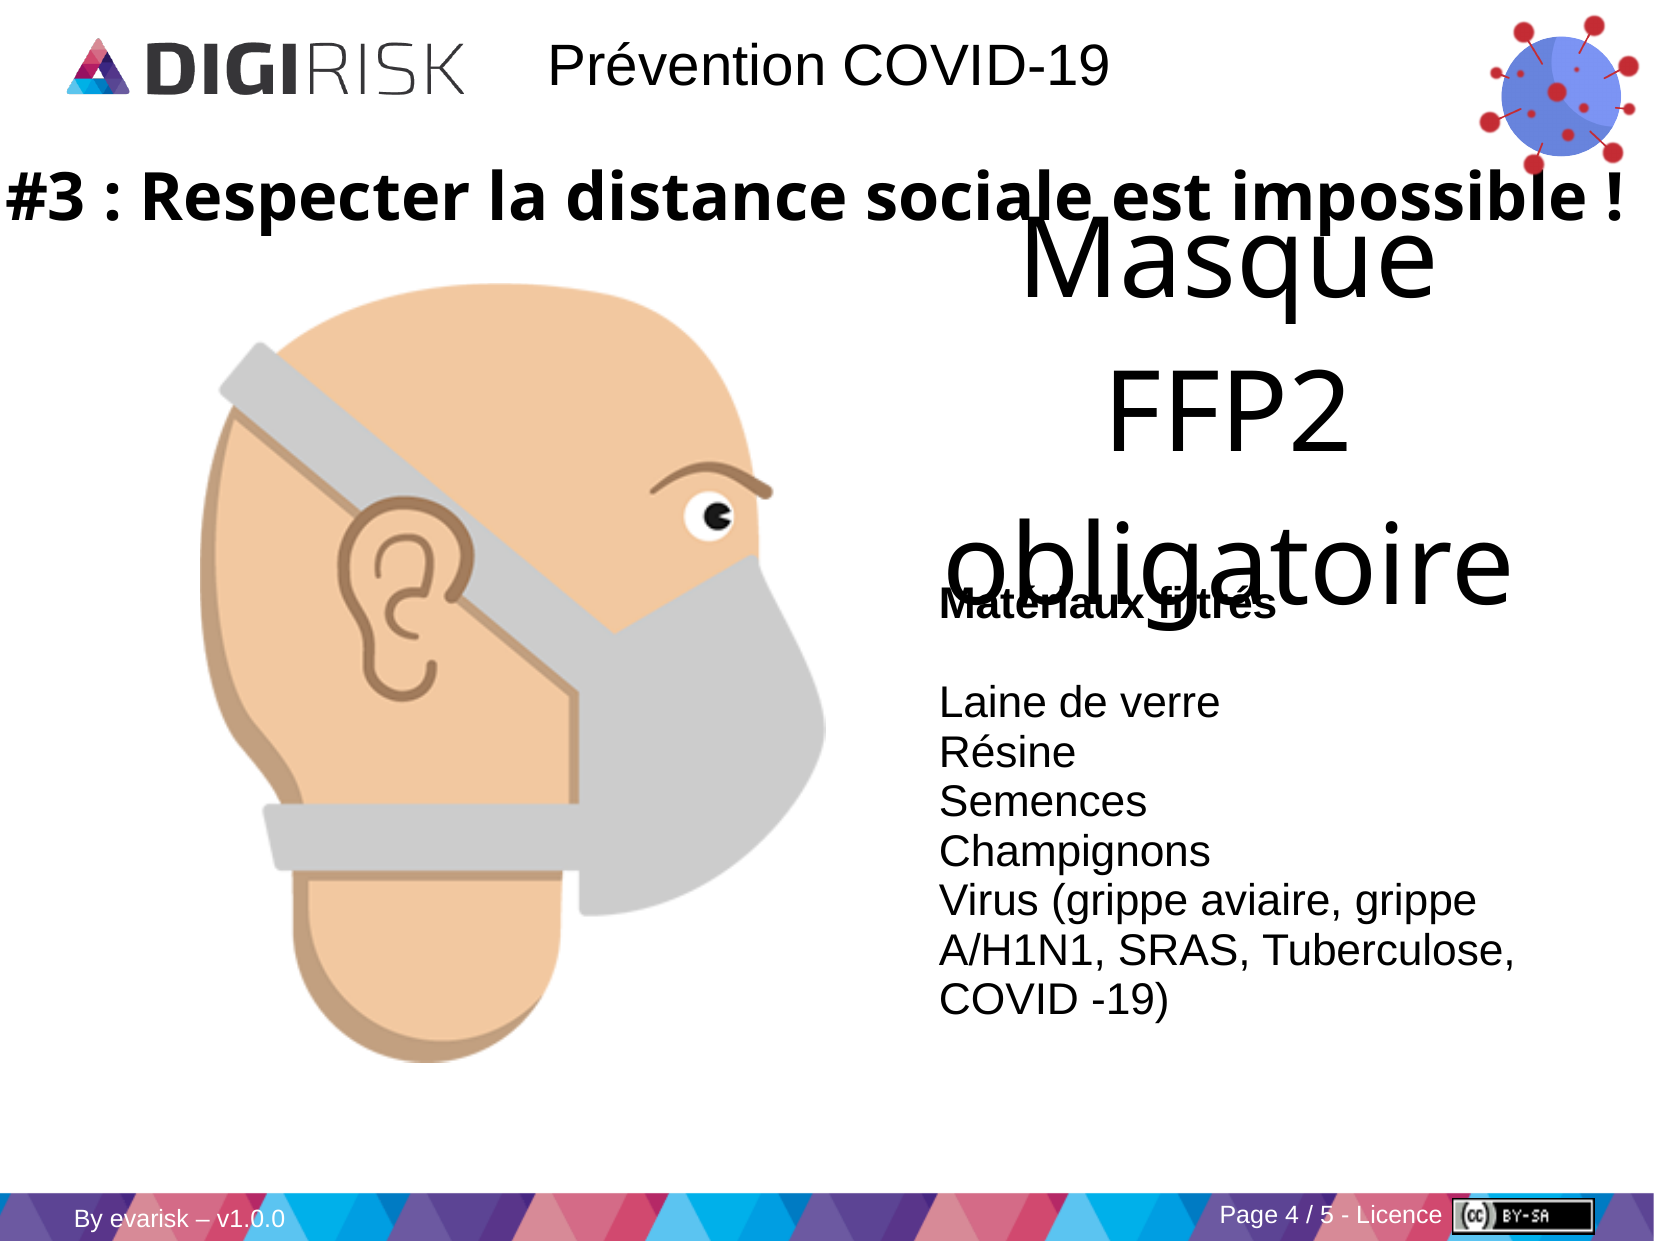

Prévention COVID-19
# #3 : Respecter la distance sociale est impossible !
Masque FFP2
obligatoire
Matériaux filtrés
Laine de verre
Résine
Semences
Champignons
Virus (grippe aviaire, grippe A/H1N1, SRAS, Tuberculose, COVID -19)